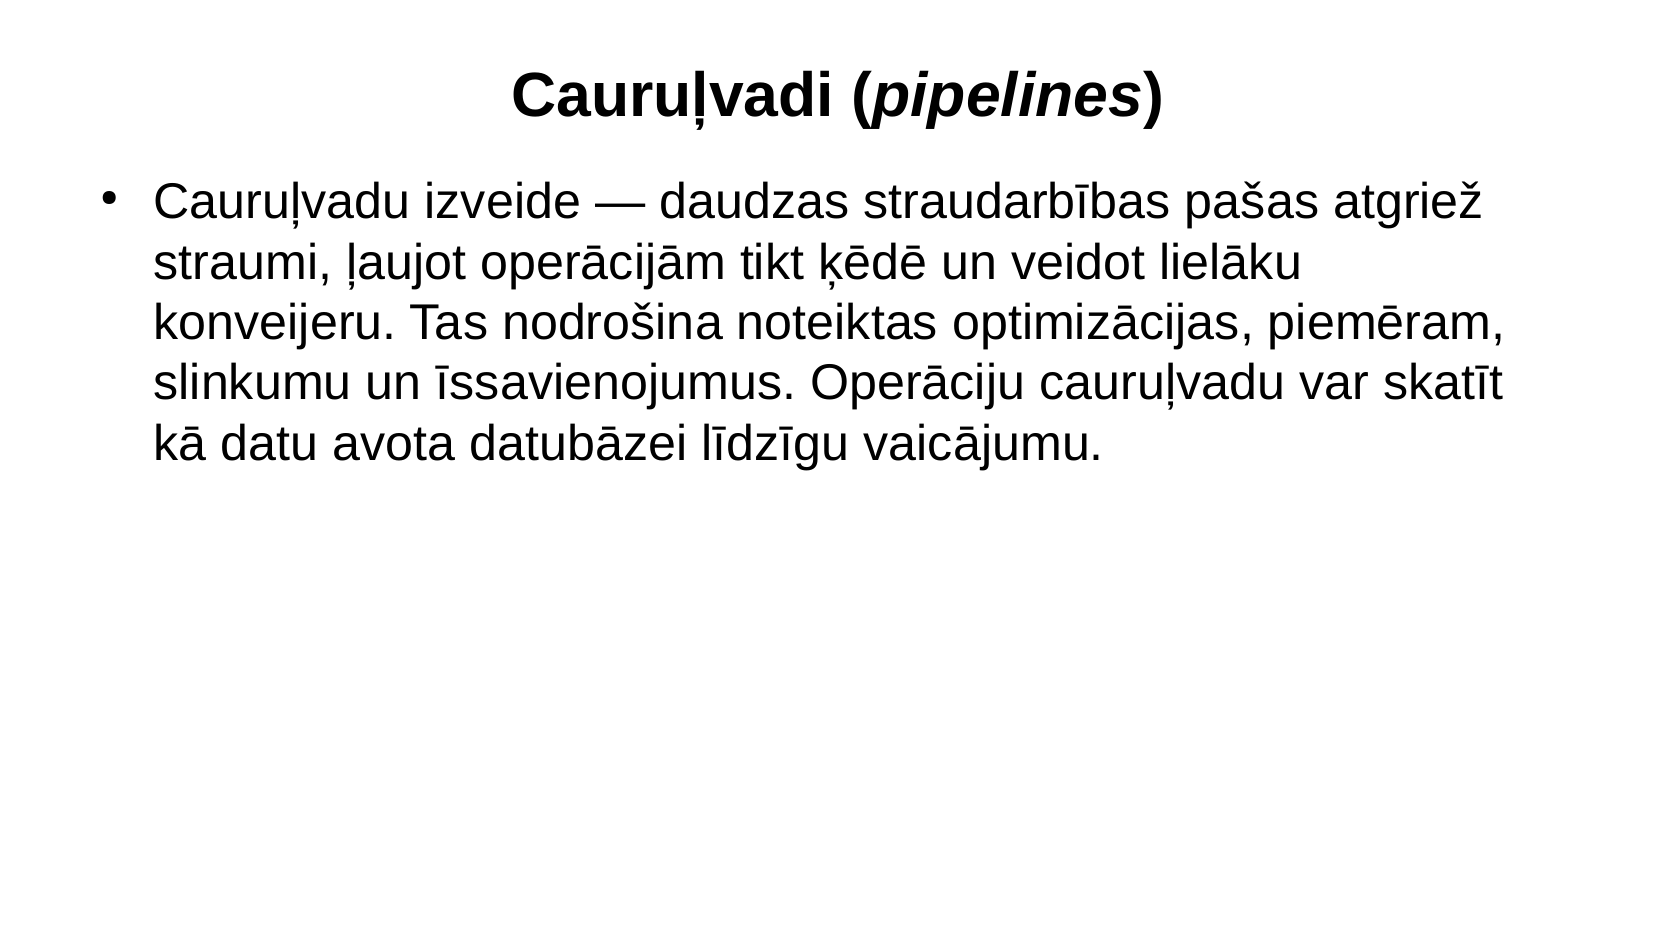

# Cauruļvadi (pipelines)
Cauruļvadu izveide — daudzas straudarbības pašas atgriež straumi, ļaujot operācijām tikt ķēdē un veidot lielāku konveijeru. Tas nodrošina noteiktas optimizācijas, piemēram, slinkumu un īssavienojumus. Operāciju cauruļvadu var skatīt kā datu avota datubāzei līdzīgu vaicājumu.